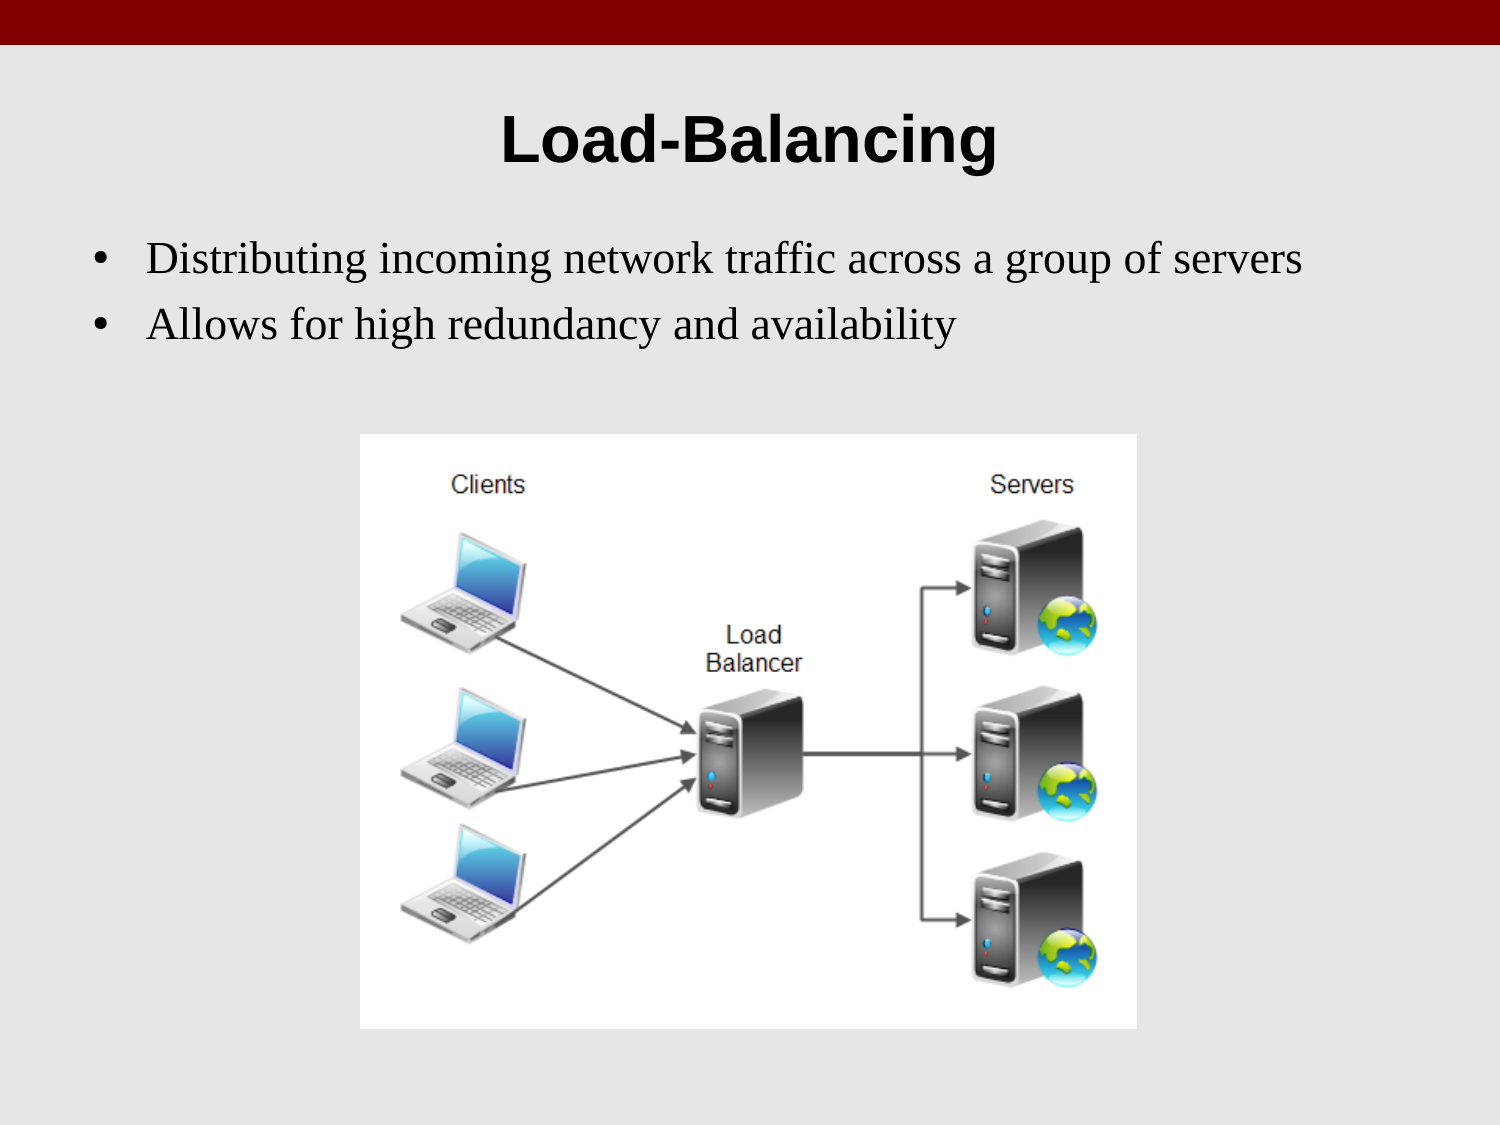

# Load-Balancing
Distributing incoming network traffic across a group of servers
Allows for high redundancy and availability